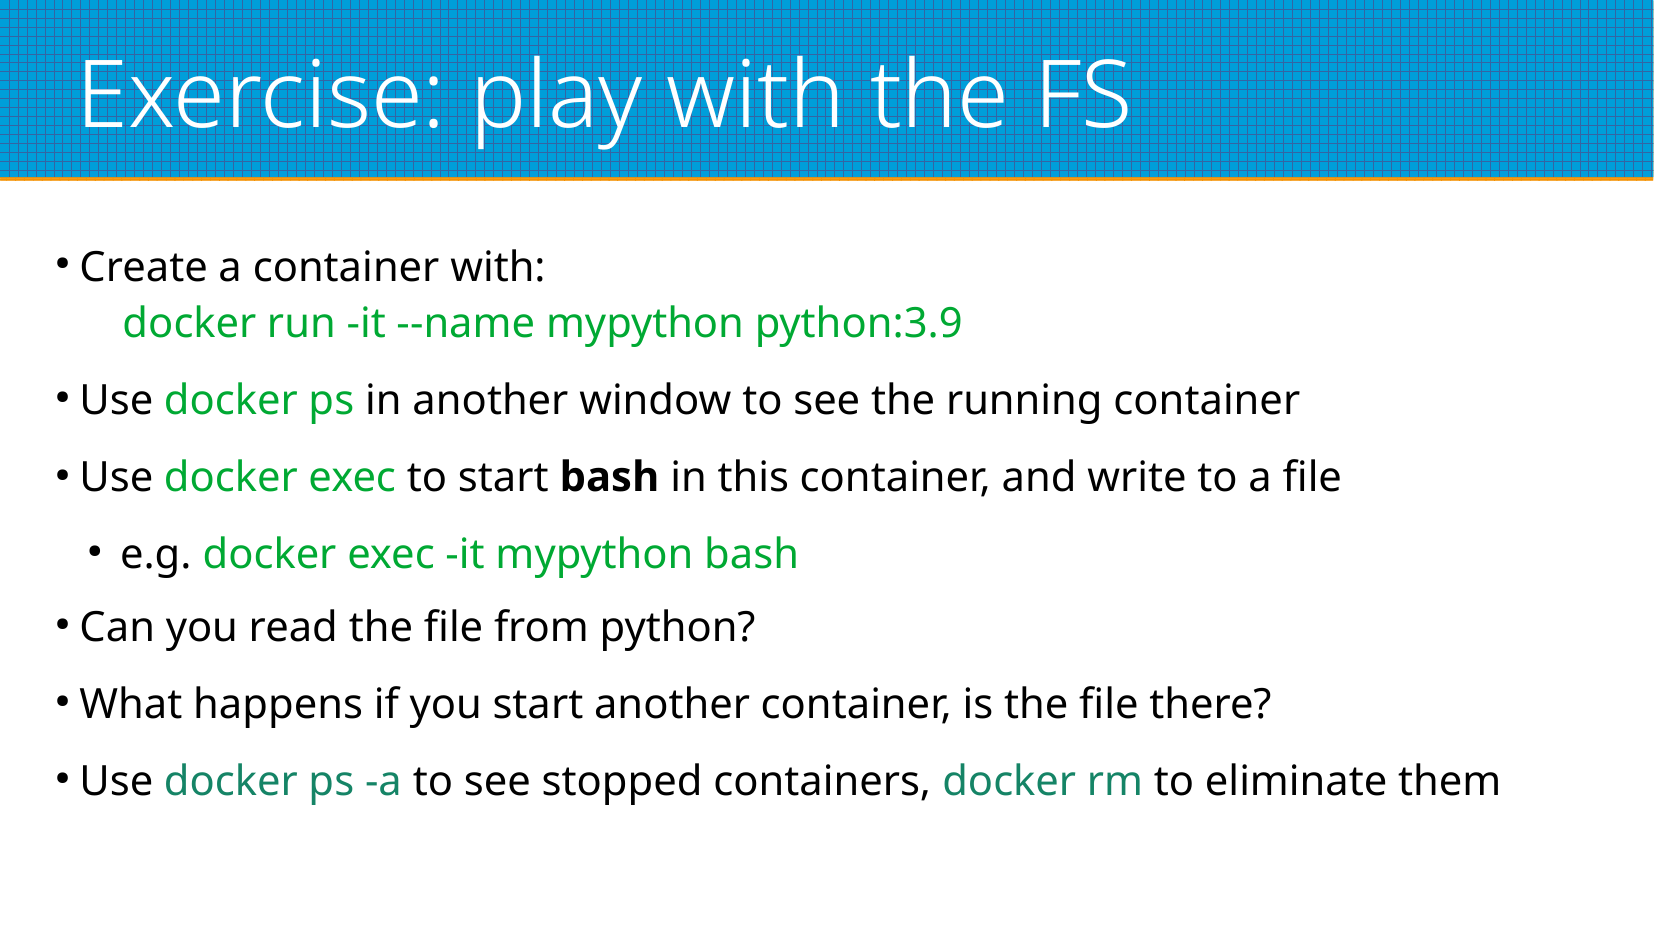

# Exercise: play with the FS
 Create a container with:
	docker run -it --name mypython python:3.9
 Use docker ps in another window to see the running container
 Use docker exec to start bash in this container, and write to a file
e.g. docker exec -it mypython bash
 Can you read the file from python?
 What happens if you start another container, is the file there?
 Use docker ps -a to see stopped containers, docker rm to eliminate them